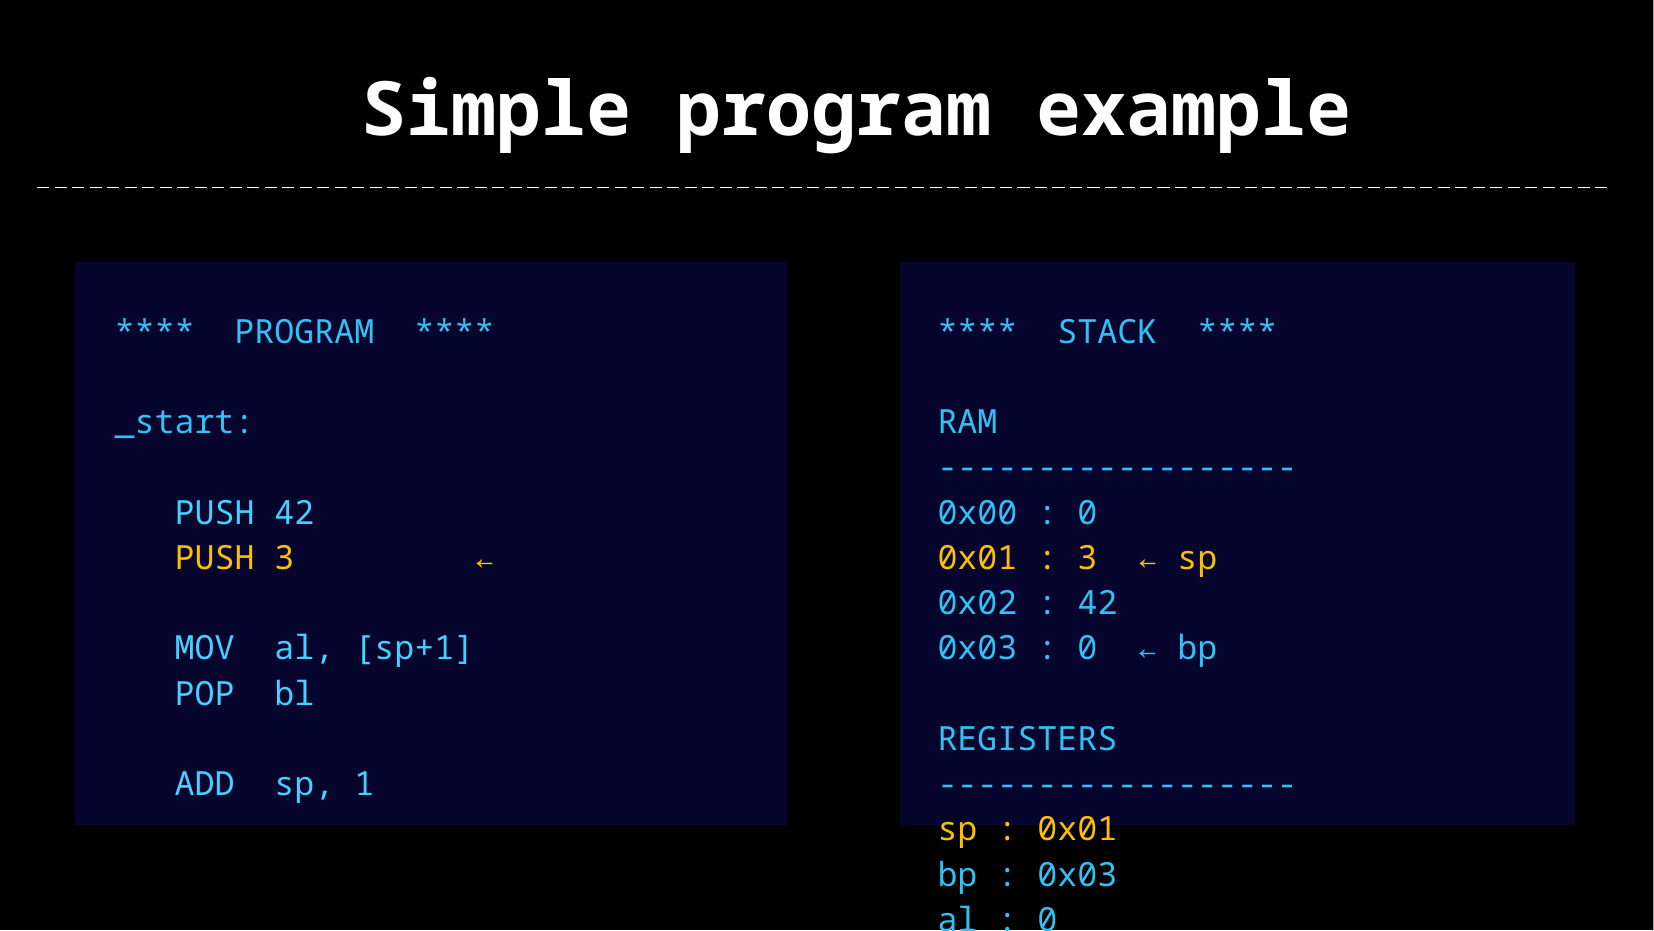

# Simple program example
**** PROGRAM ****
_start:
 PUSH 42
 PUSH 3 ←
 MOV al, [sp+1]
 POP bl
 ADD sp, 1
**** STACK ****
RAM
------------------
0x00 : 0
0x01 : 3 ← sp
0x02 : 42
0x03 : 0 ← bp
REGISTERS
------------------
sp : 0x01
bp : 0x03
al : 0
bl : 0